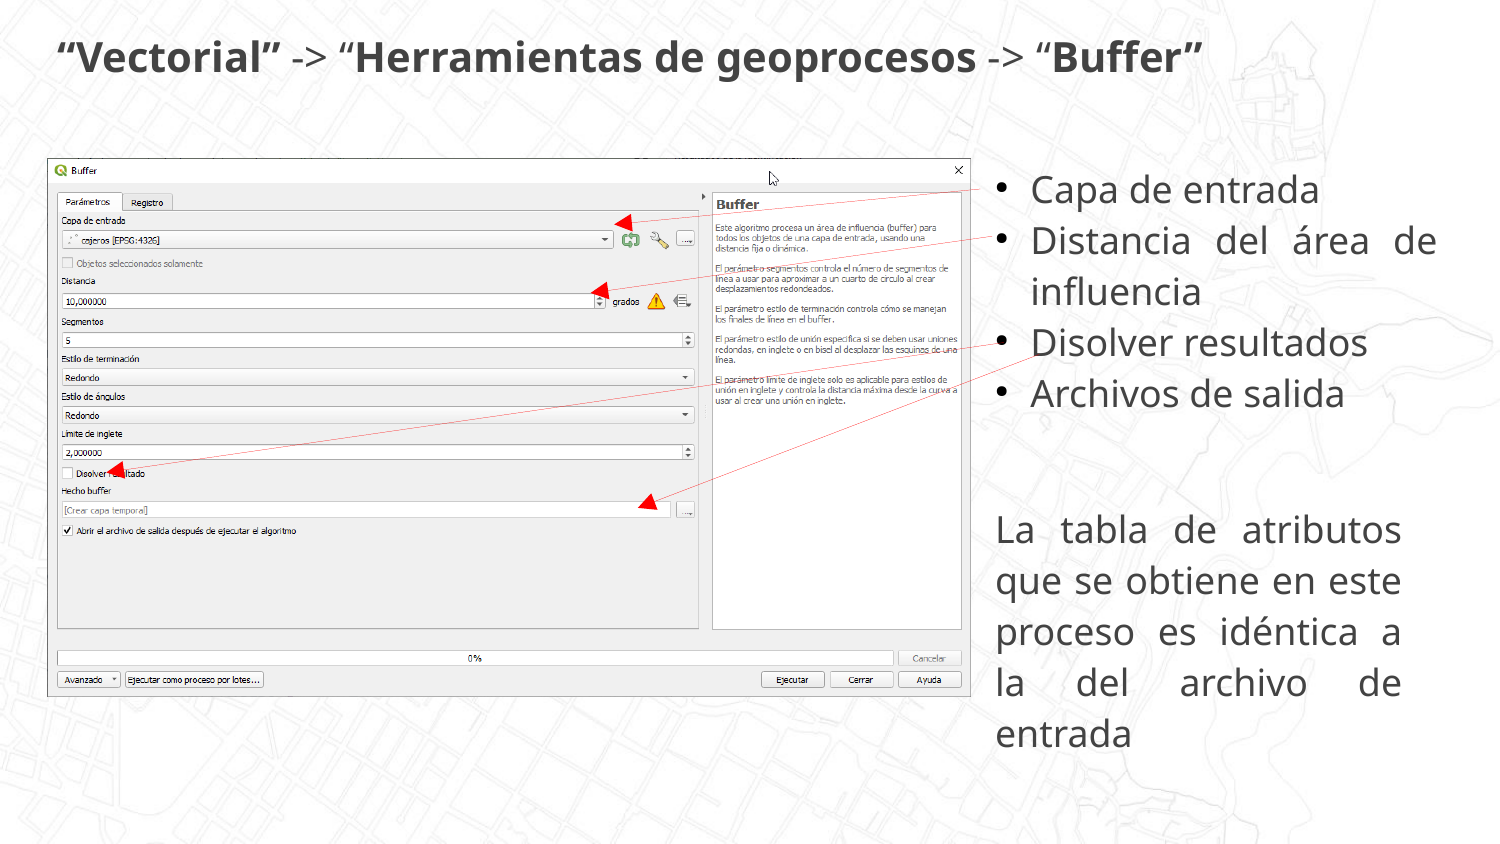

“Vectorial” -> “Herramientas de geoprocesos -> “Buffer”
Capa de entrada
Distancia del área de influencia
Disolver resultados
Archivos de salida
La tabla de atributos que se obtiene en este proceso es idéntica a la del archivo de entrada